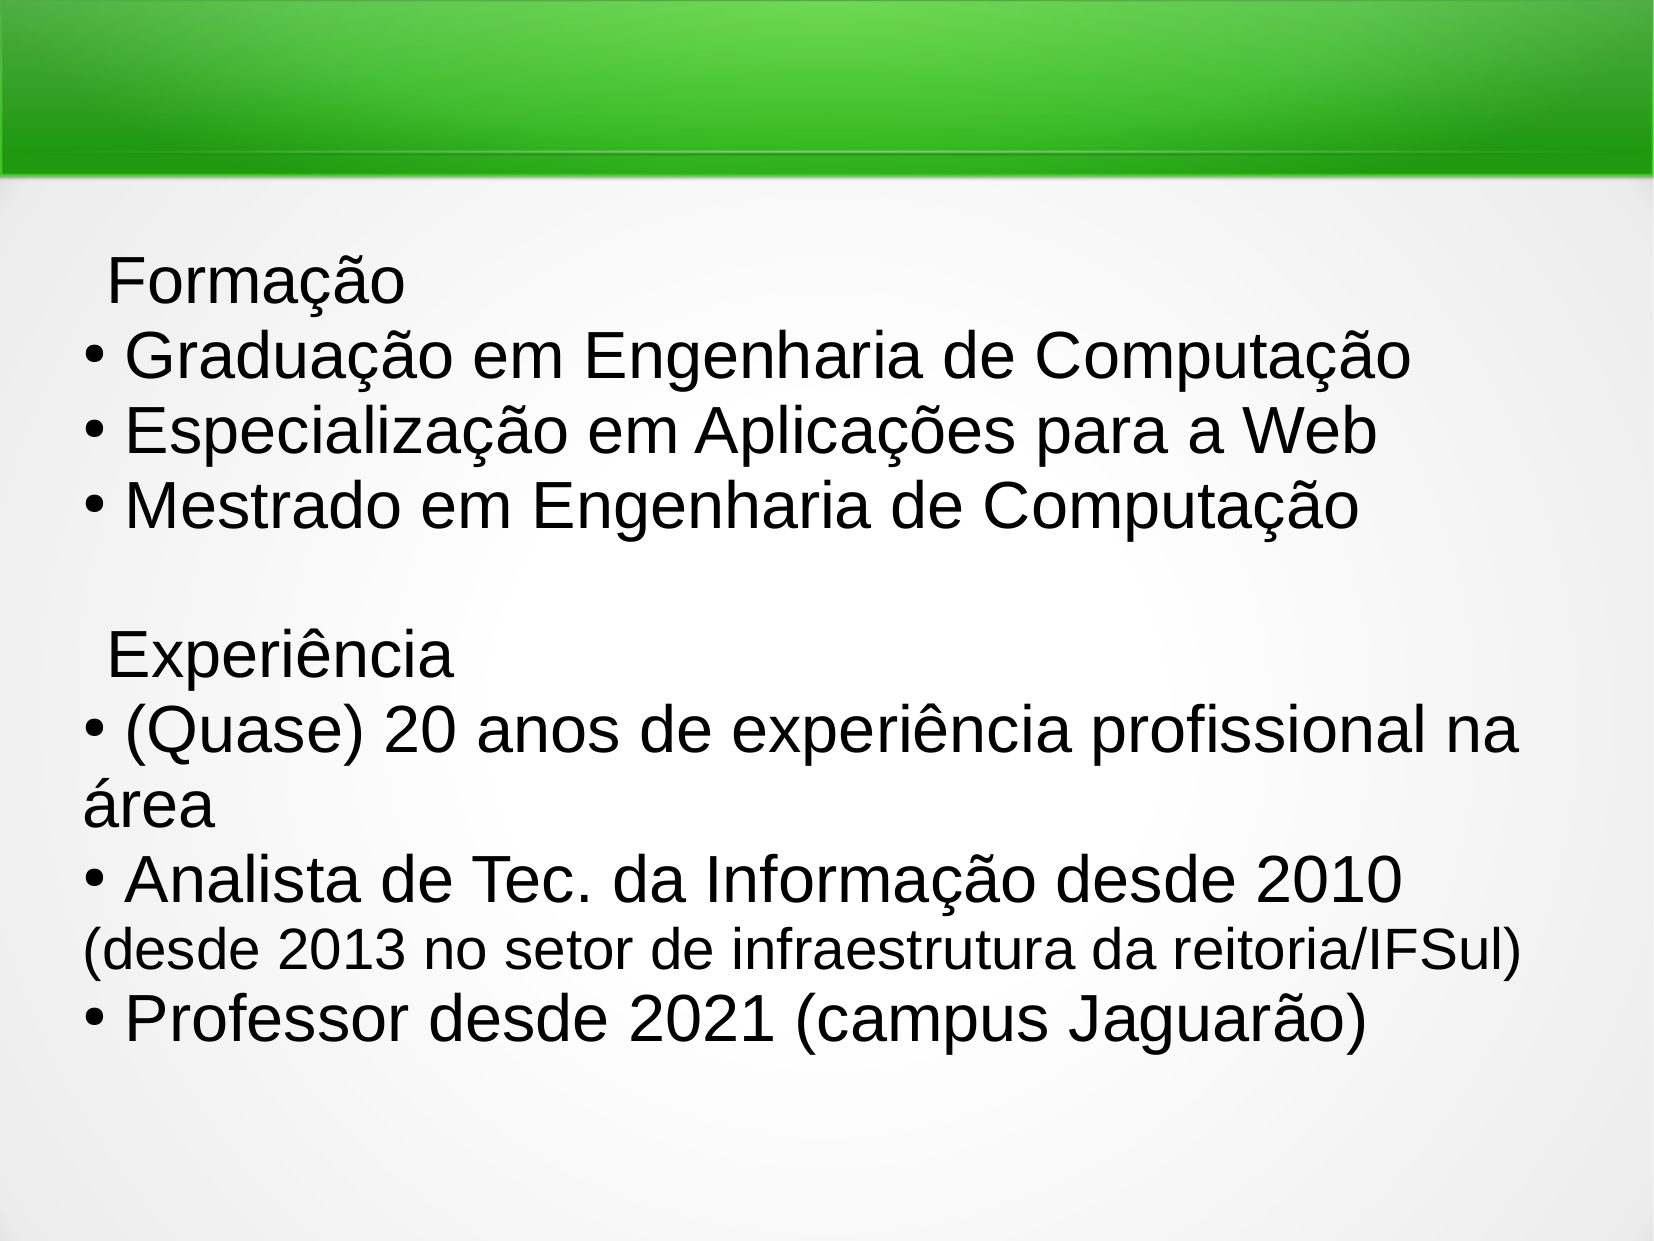

#
Formação
 Graduação em Engenharia de Computação
 Especialização em Aplicações para a Web
 Mestrado em Engenharia de Computação
Experiência
 (Quase) 20 anos de experiência profissional na área
 Analista de Tec. da Informação desde 2010 (desde 2013 no setor de infraestrutura da reitoria/IFSul)
 Professor desde 2021 (campus Jaguarão)